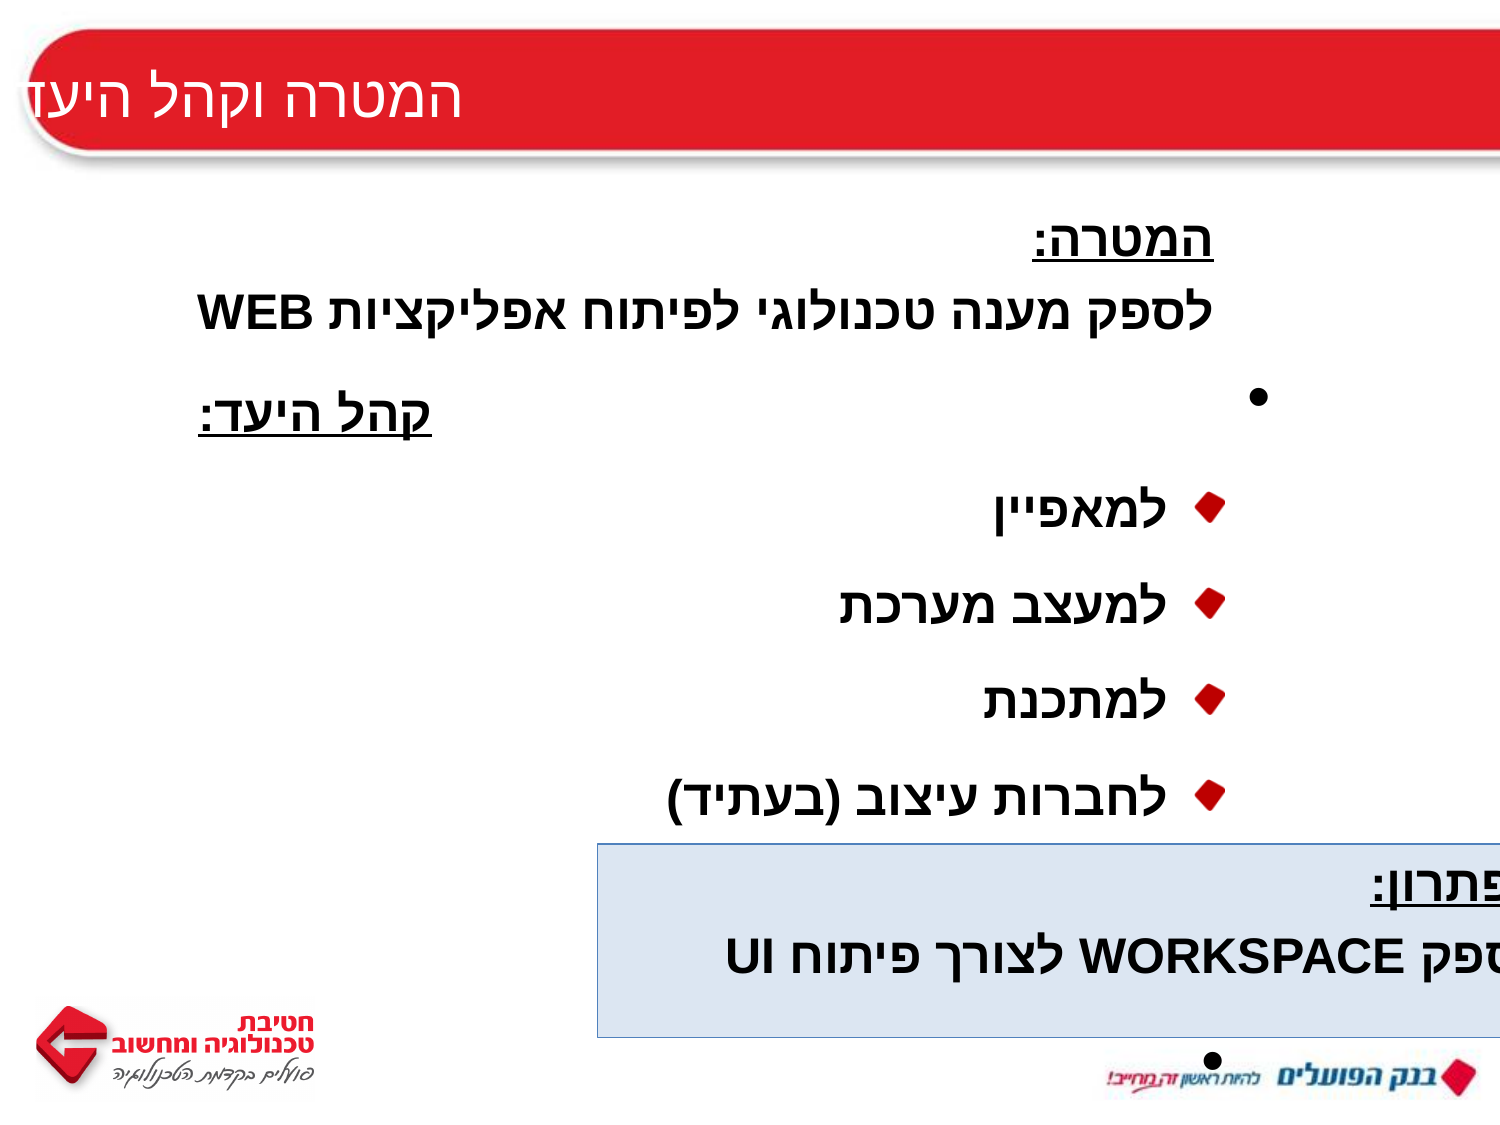

המטרה וקהל היעד
# המטרה:
לספק מענה טכנולוגי לפיתוח אפליקציות WEB
קהל היעד:
למאפיין
למעצב מערכת
למתכנת
לחברות עיצוב (בעתיד)
הפתרון:
לספק WORKSPACE לצורך פיתוח UI